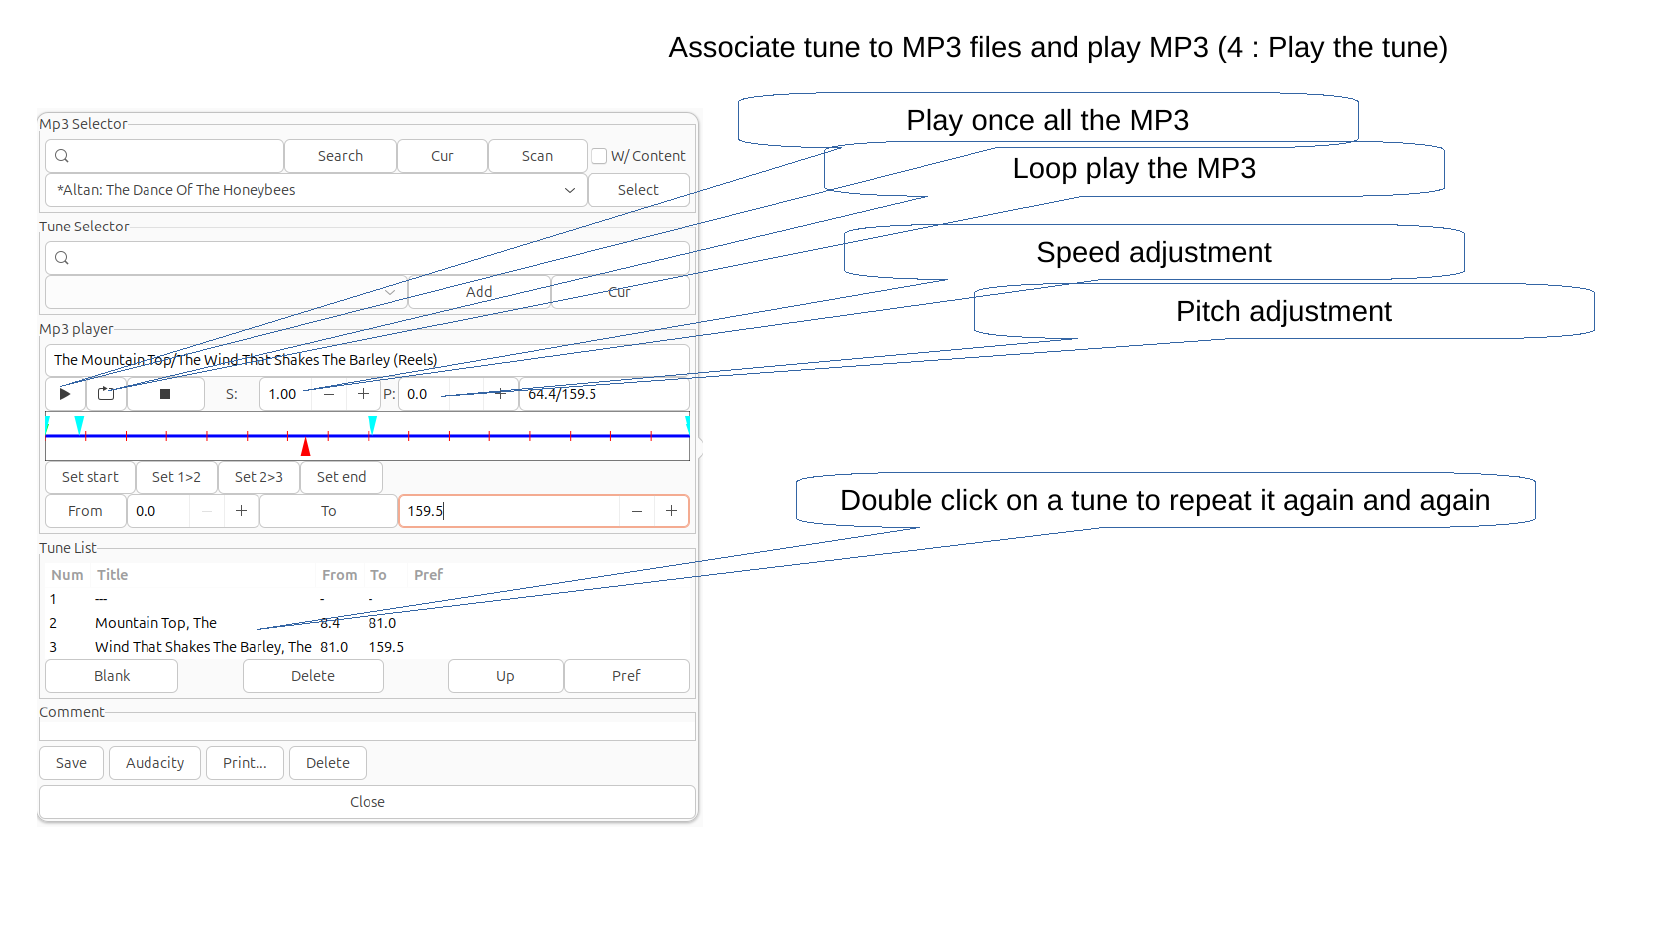

Associate tune to MP3 files and play MP3 (4 : Play the tune)
Play once all the MP3
Loop play the MP3
Speed adjustment
Pitch adjustment
Double click on a tune to repeat it again and again